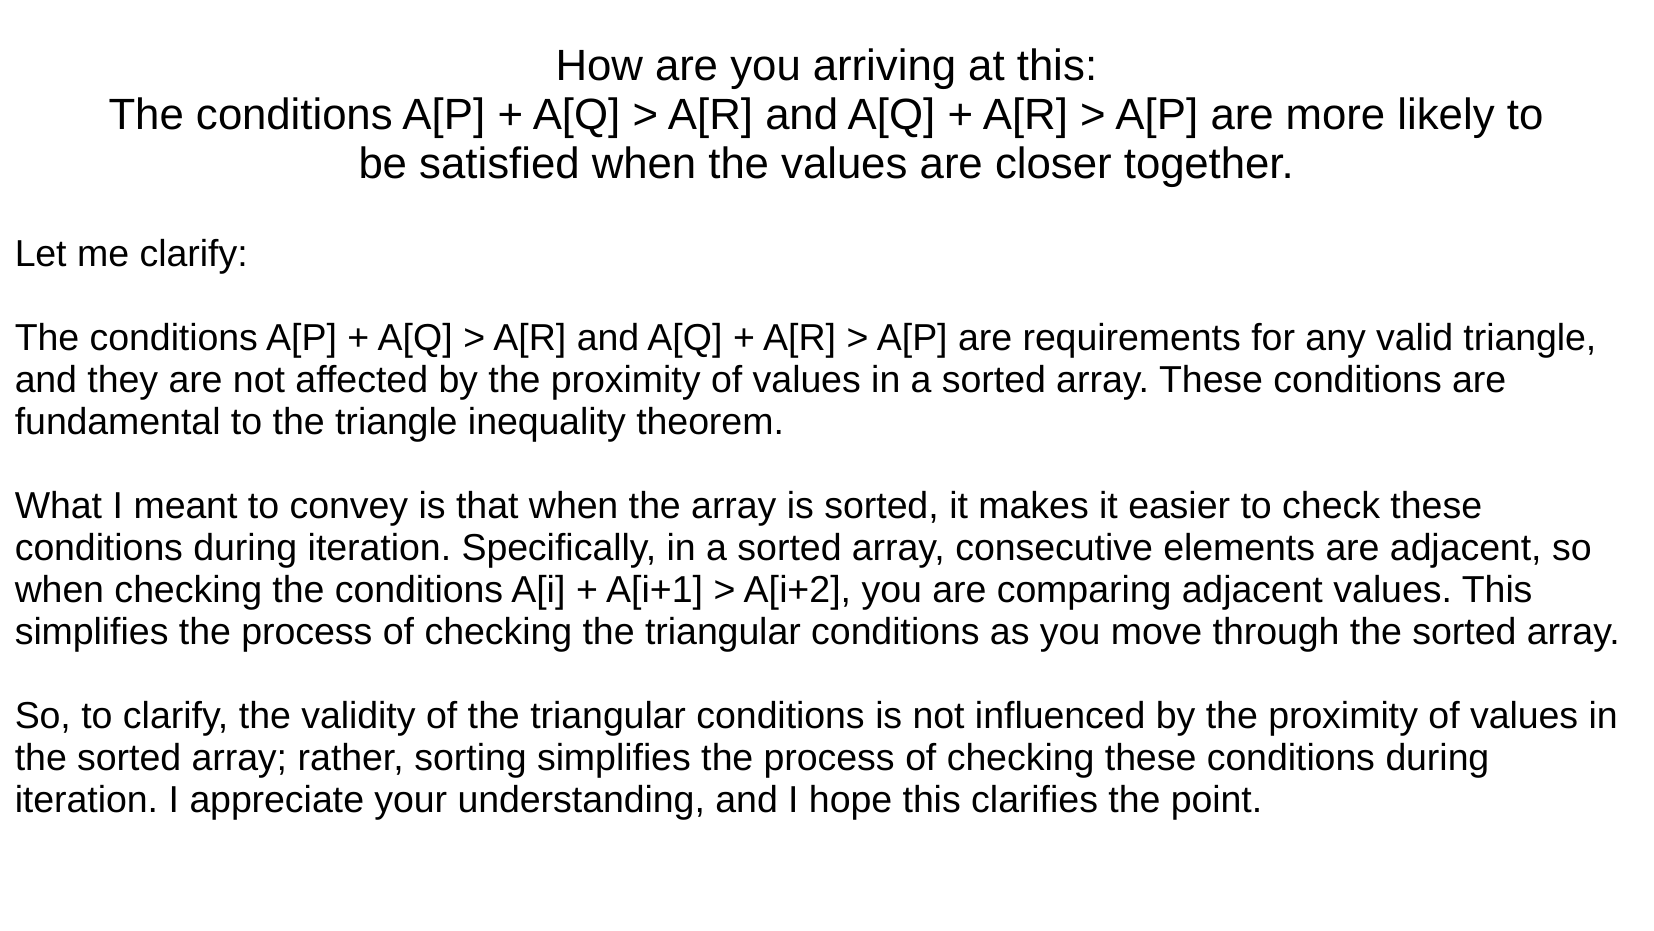

# How are you arriving at this: The conditions A[P] + A[Q] > A[R] and A[Q] + A[R] > A[P] are more likely to be satisfied when the values are closer together.
Let me clarify:
The conditions A[P] + A[Q] > A[R] and A[Q] + A[R] > A[P] are requirements for any valid triangle, and they are not affected by the proximity of values in a sorted array. These conditions are fundamental to the triangle inequality theorem.
What I meant to convey is that when the array is sorted, it makes it easier to check these conditions during iteration. Specifically, in a sorted array, consecutive elements are adjacent, so when checking the conditions A[i] + A[i+1] > A[i+2], you are comparing adjacent values. This simplifies the process of checking the triangular conditions as you move through the sorted array.
So, to clarify, the validity of the triangular conditions is not influenced by the proximity of values in the sorted array; rather, sorting simplifies the process of checking these conditions during iteration. I appreciate your understanding, and I hope this clarifies the point.